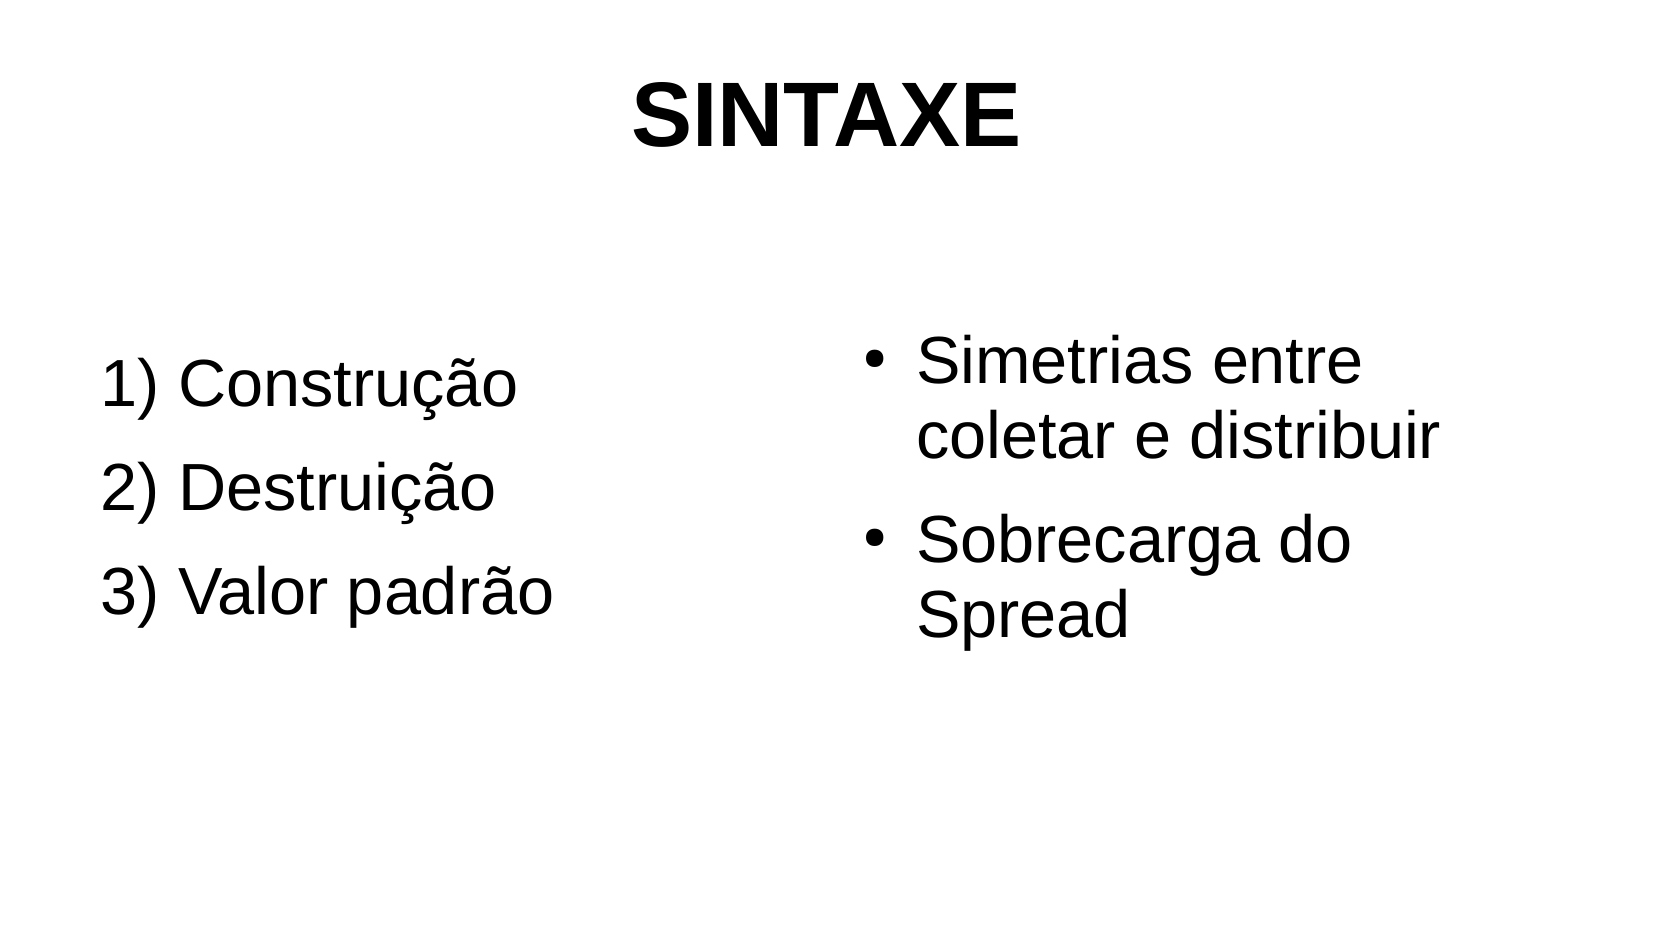

# SINTAXE
 Construção
 Destruição
 Valor padrão
Simetrias entre coletar e distribuir
Sobrecarga do Spread